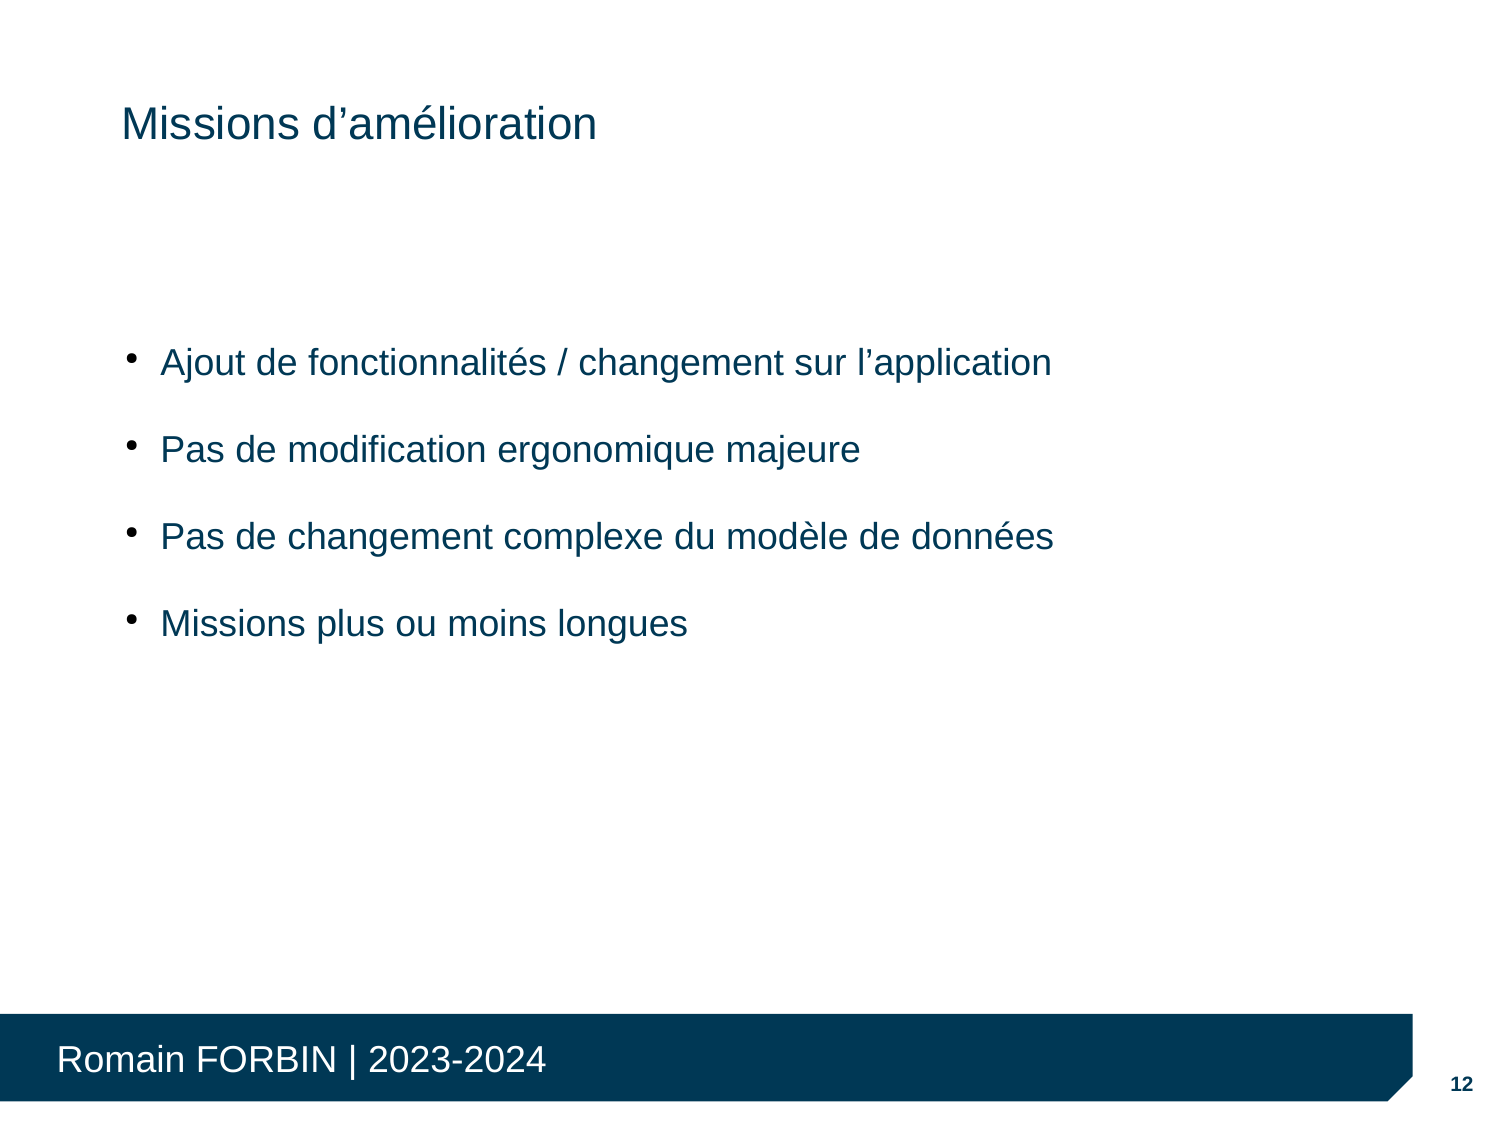

# Missions d’amélioration
Ajout de fonctionnalités / changement sur l’application
Pas de modification ergonomique majeure
Pas de changement complexe du modèle de données
Missions plus ou moins longues